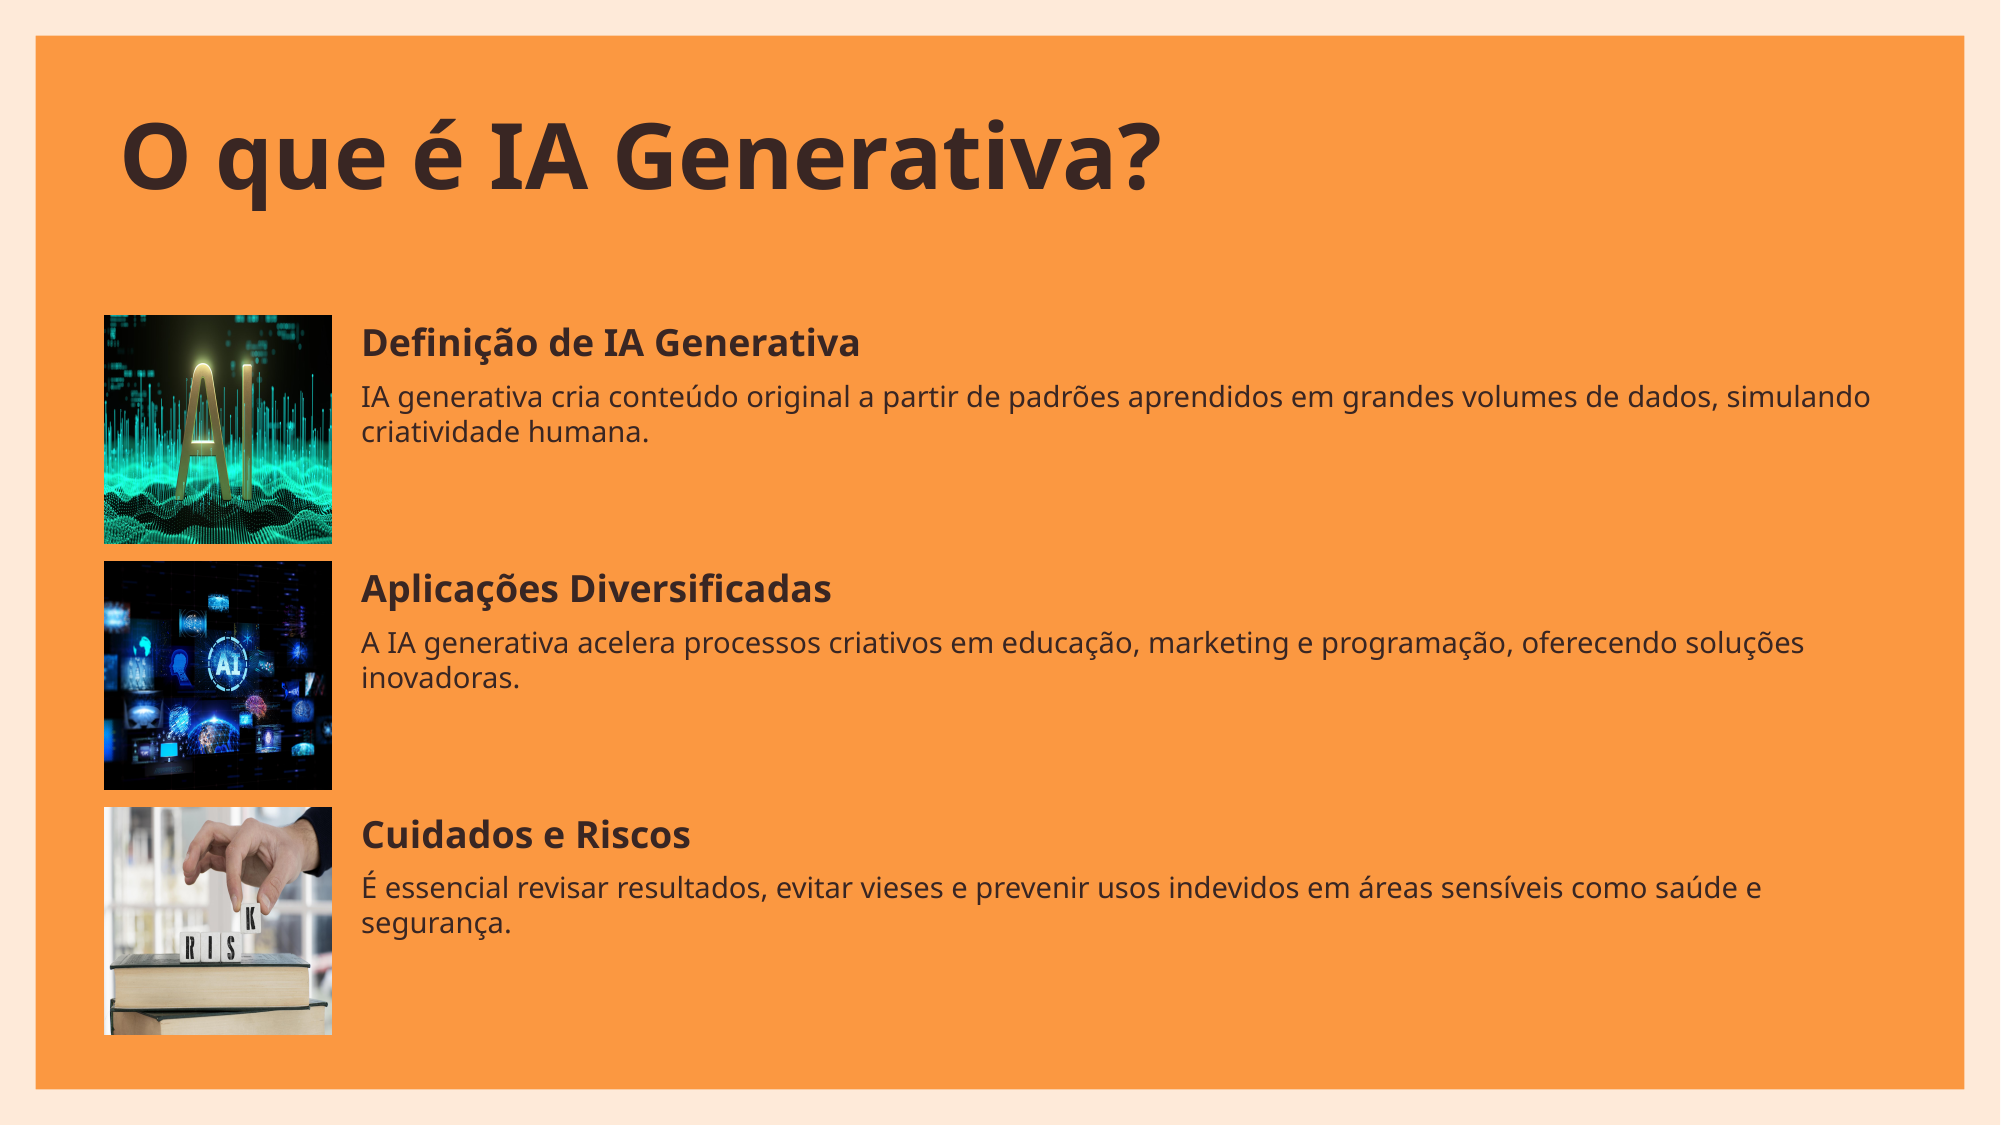

# O que é IA Generativa?
Definição de IA Generativa
IA generativa cria conteúdo original a partir de padrões aprendidos em grandes volumes de dados, simulando criatividade humana.
Aplicações Diversificadas
A IA generativa acelera processos criativos em educação, marketing e programação, oferecendo soluções inovadoras.
Cuidados e Riscos
É essencial revisar resultados, evitar vieses e prevenir usos indevidos em áreas sensíveis como saúde e segurança.